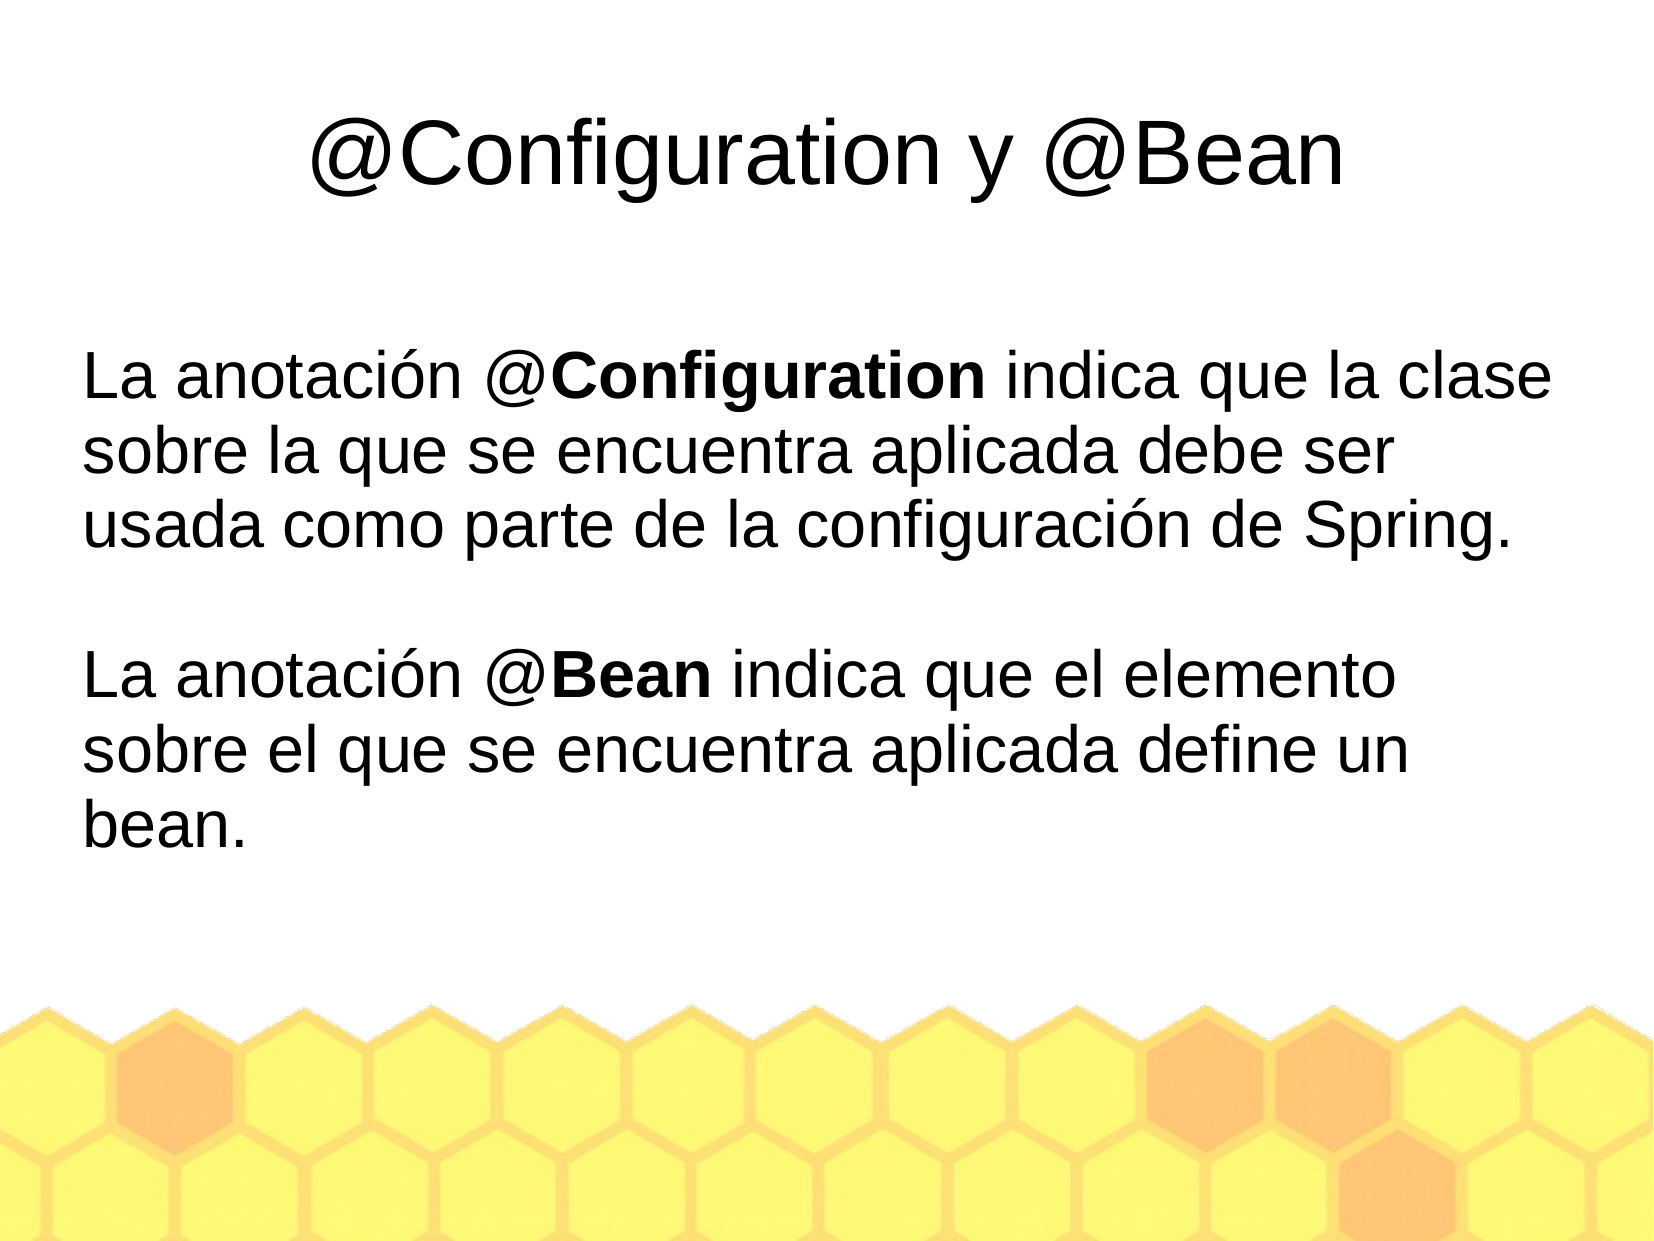

# @Configuration y @Bean
La anotación @Configuration indica que la clase sobre la que se encuentra aplicada debe ser usada como parte de la configuración de Spring.
La anotación @Bean indica que el elemento sobre el que se encuentra aplicada define un bean.